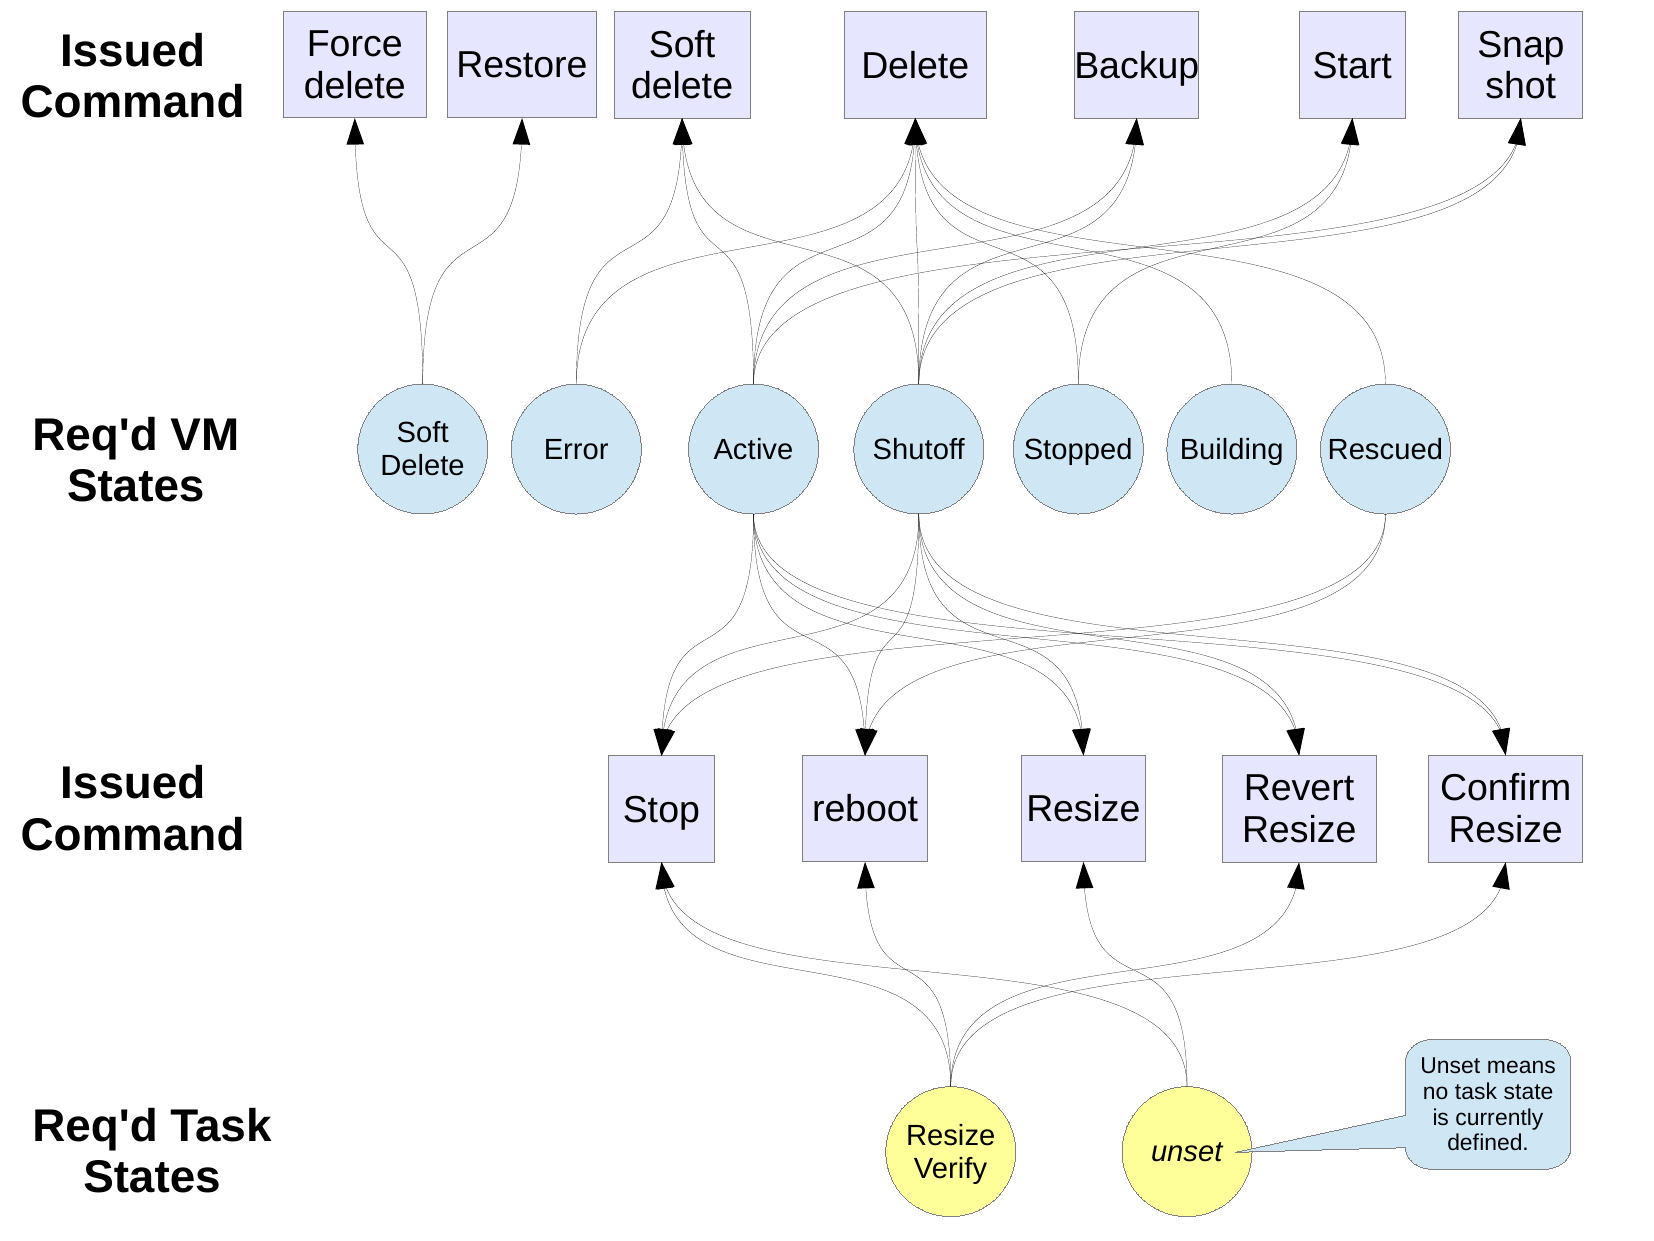

Force
delete
Restore
Soft
delete
Delete
Backup
Start
Snap
shot
Issued
Command
Soft
Delete
Shutoff
Error
Active
Stopped
Building
Rescued
Req'd VM
States
Issued
Command
Confirm
Resize
Revert
Resize
Resize
reboot
Stop
Unset means
no task state
is currently
defined.
Resize
Verify
unset
Req'd Task
States